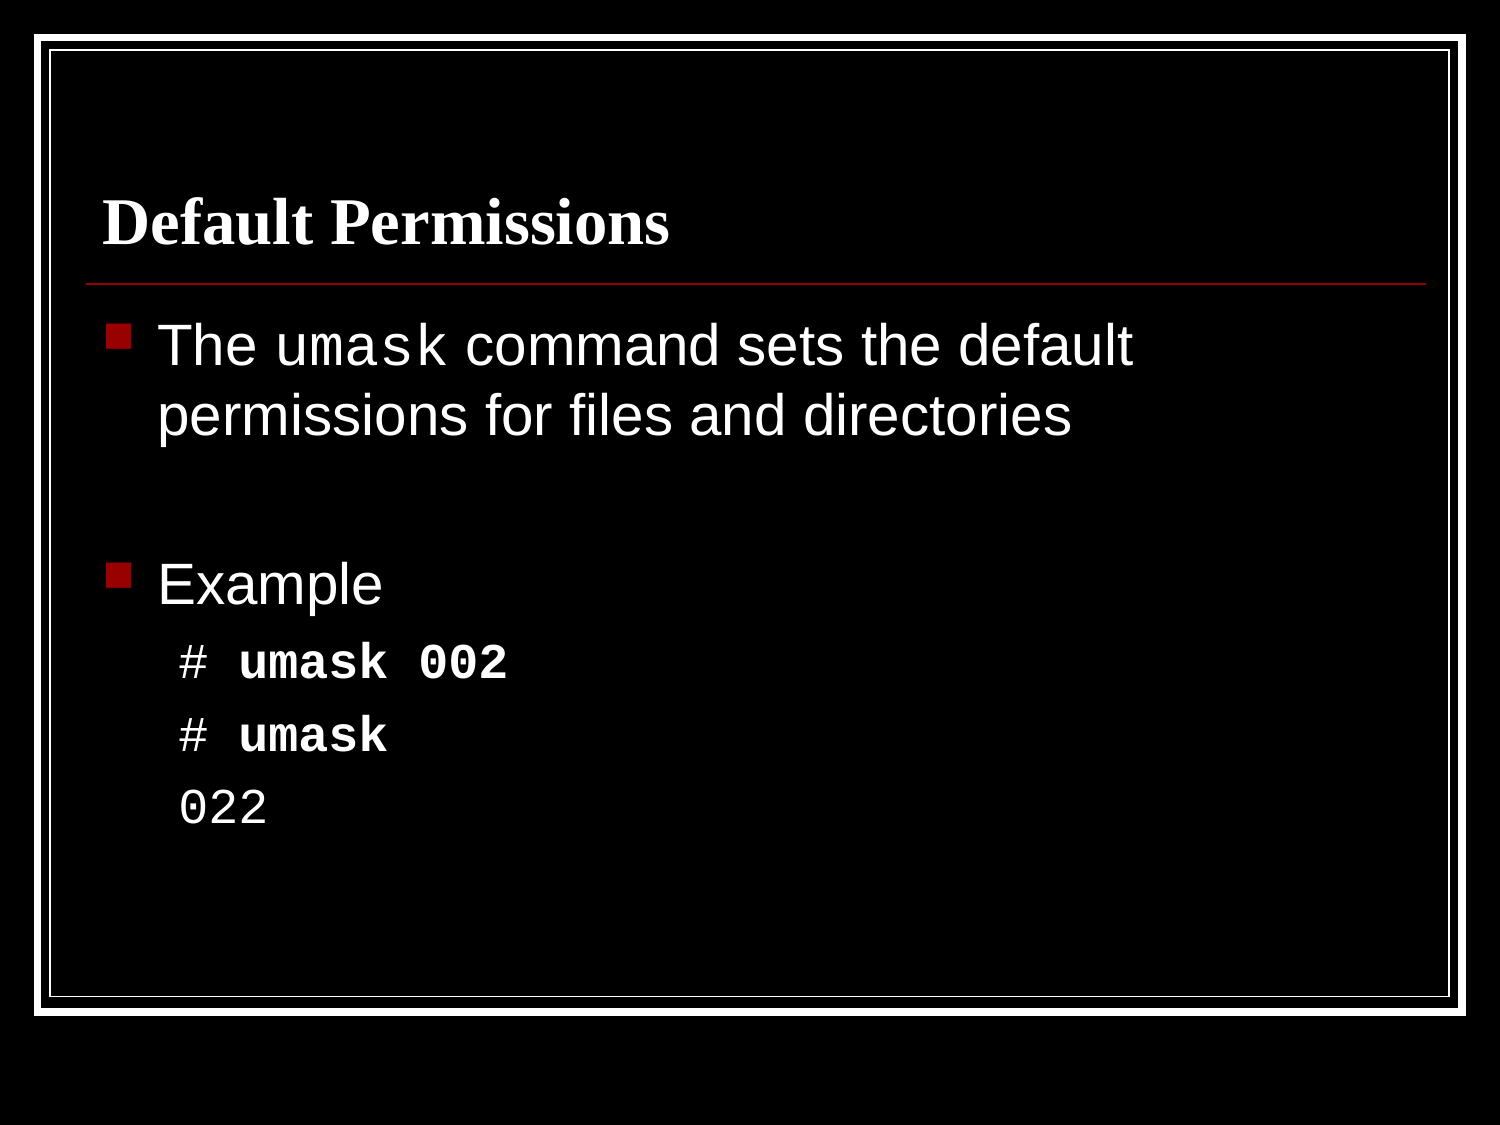

# Default Permissions
The umask command sets the default permissions for files and directories
Example
# umask 002
# umask
022